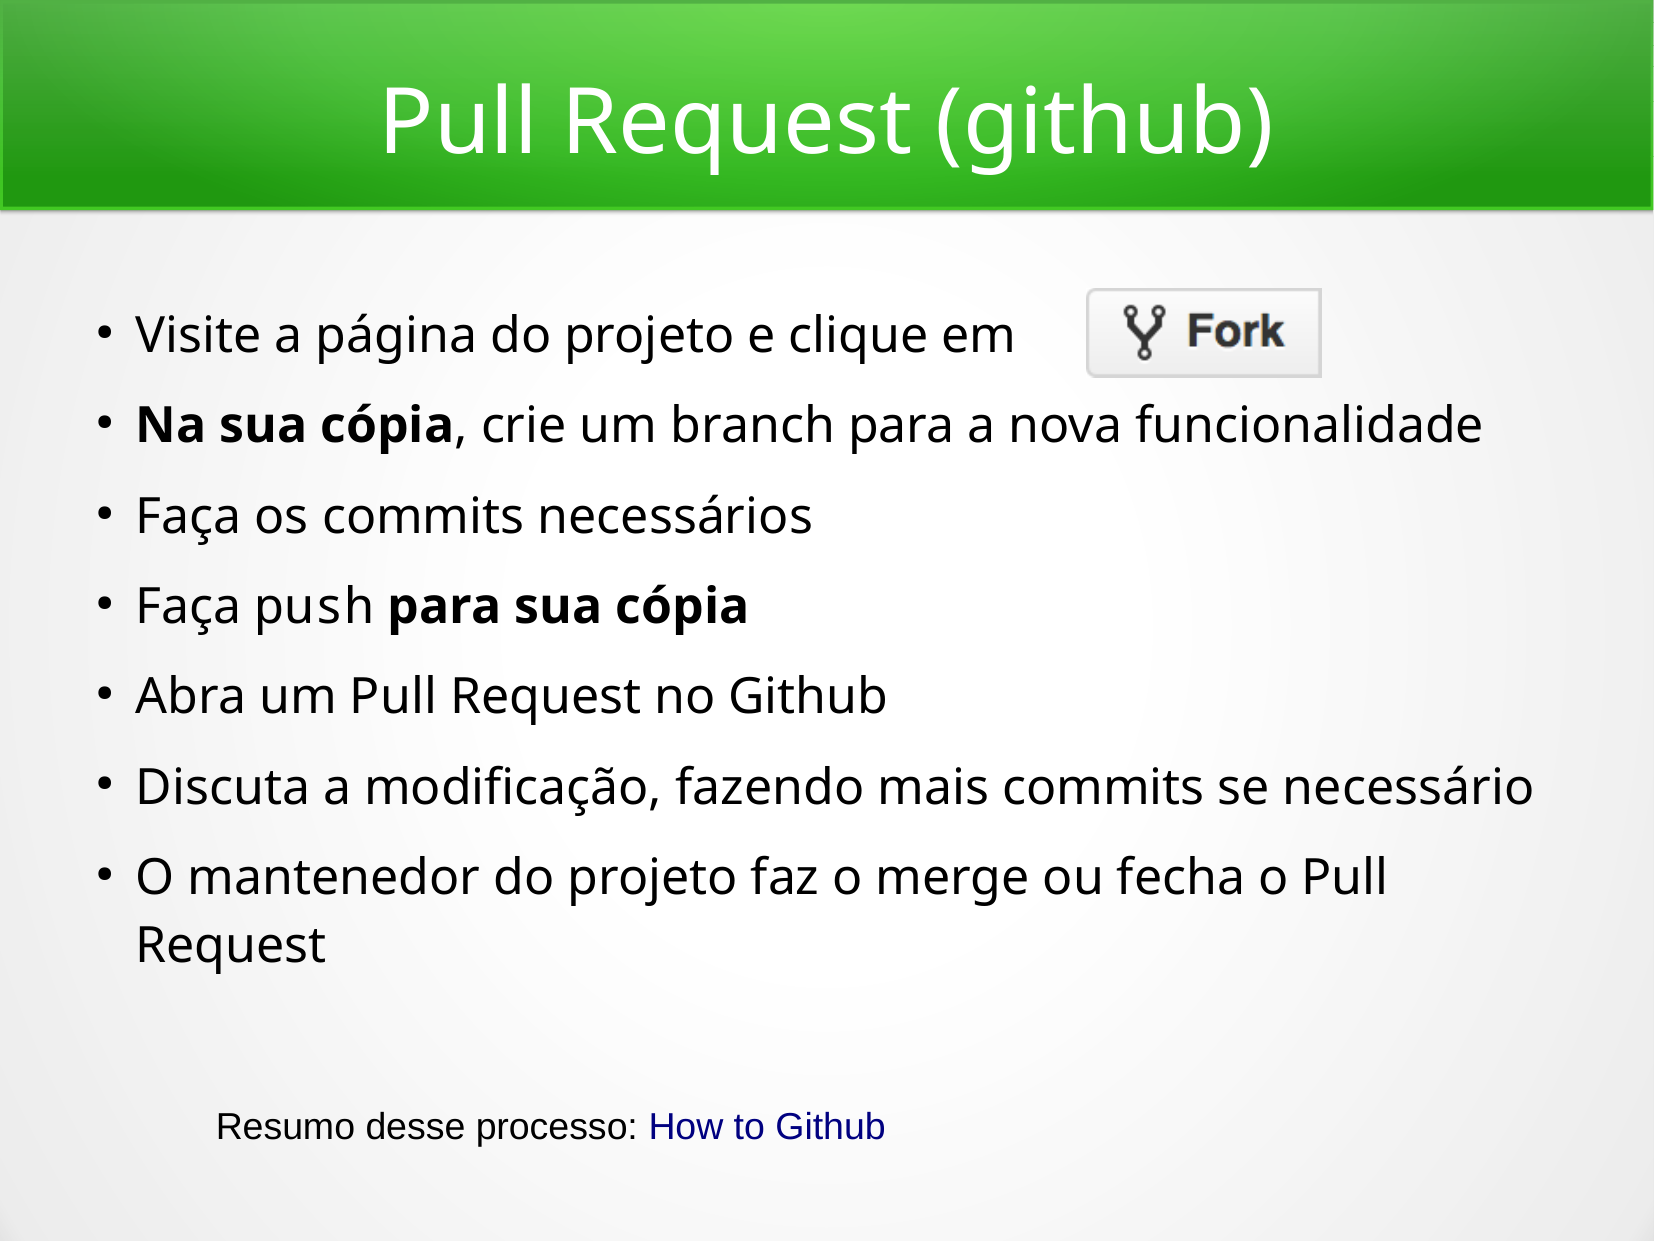

# Pull Request (github)
Visite a página do projeto e clique em
Na sua cópia, crie um branch para a nova funcionalidade
Faça os commits necessários
Faça push para sua cópia
Abra um Pull Request no Github
Discuta a modificação, fazendo mais commits se necessário
O mantenedor do projeto faz o merge ou fecha o Pull Request
Resumo desse processo: How to Github